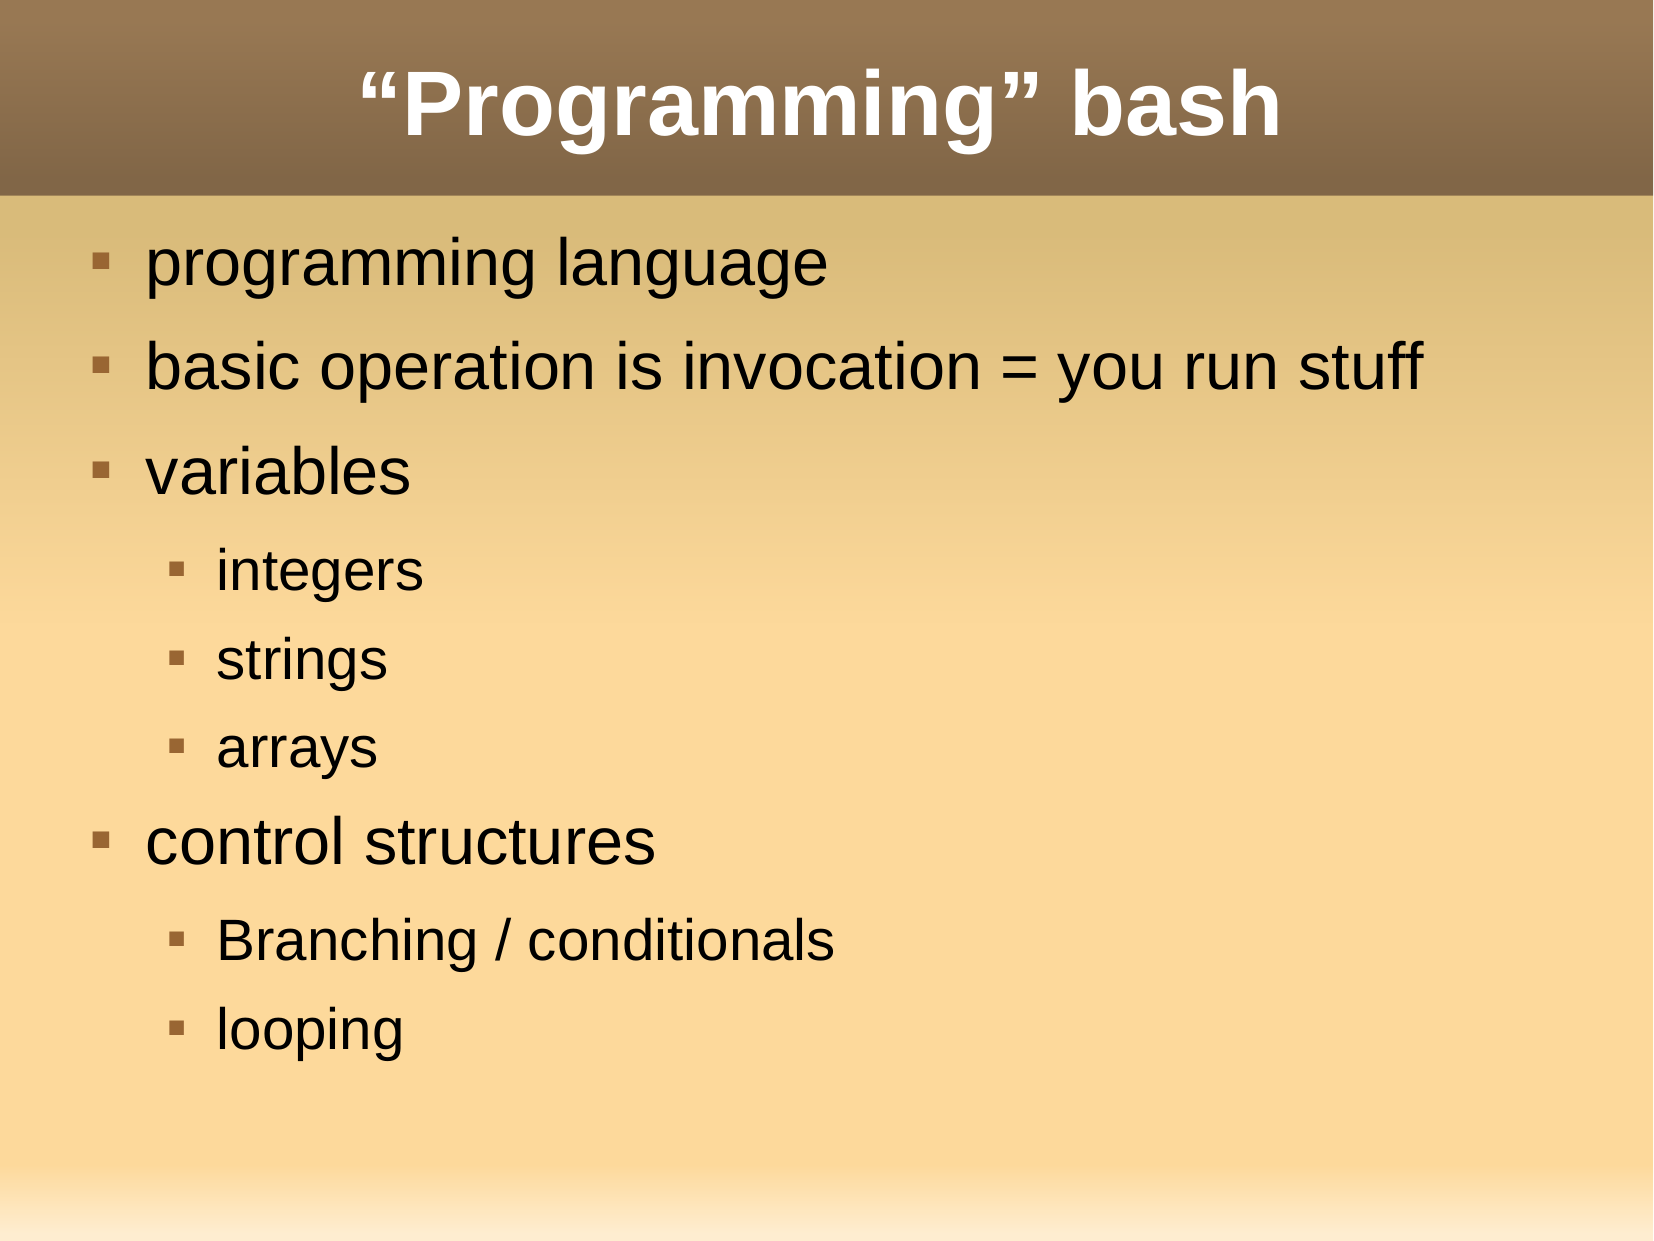

# “Programming” bash
programming language
basic operation is invocation = you run stuff
variables
integers
strings
arrays
control structures
Branching / conditionals
looping